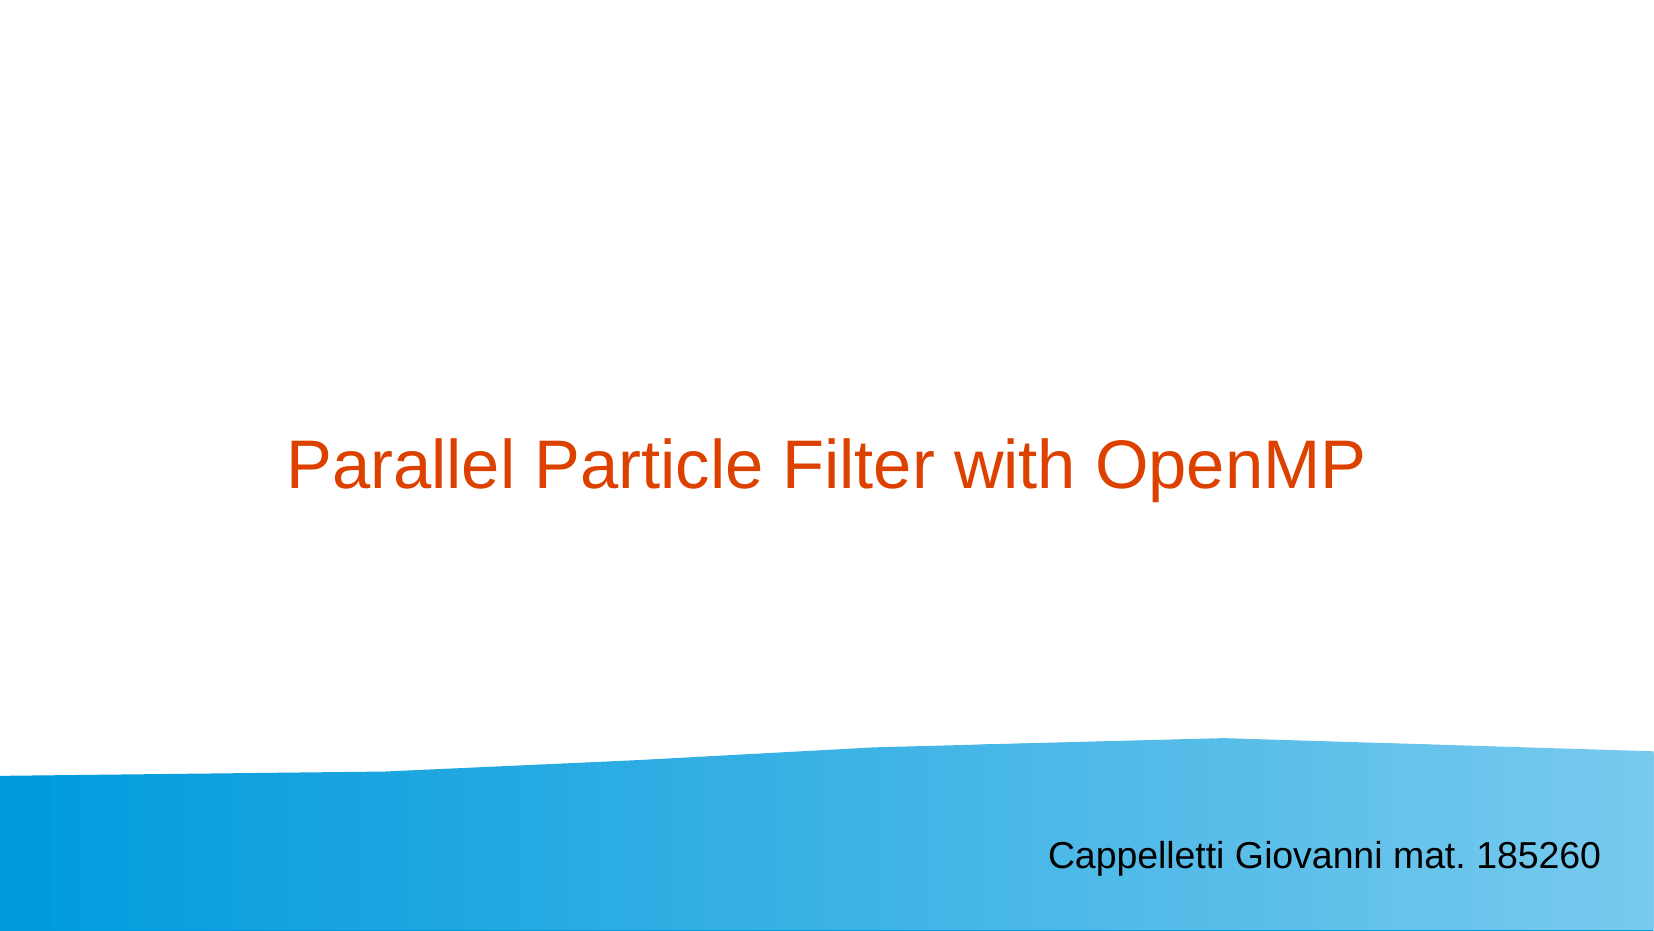

# Parallel Particle Filter with OpenMP
Cappelletti Giovanni mat. 185260